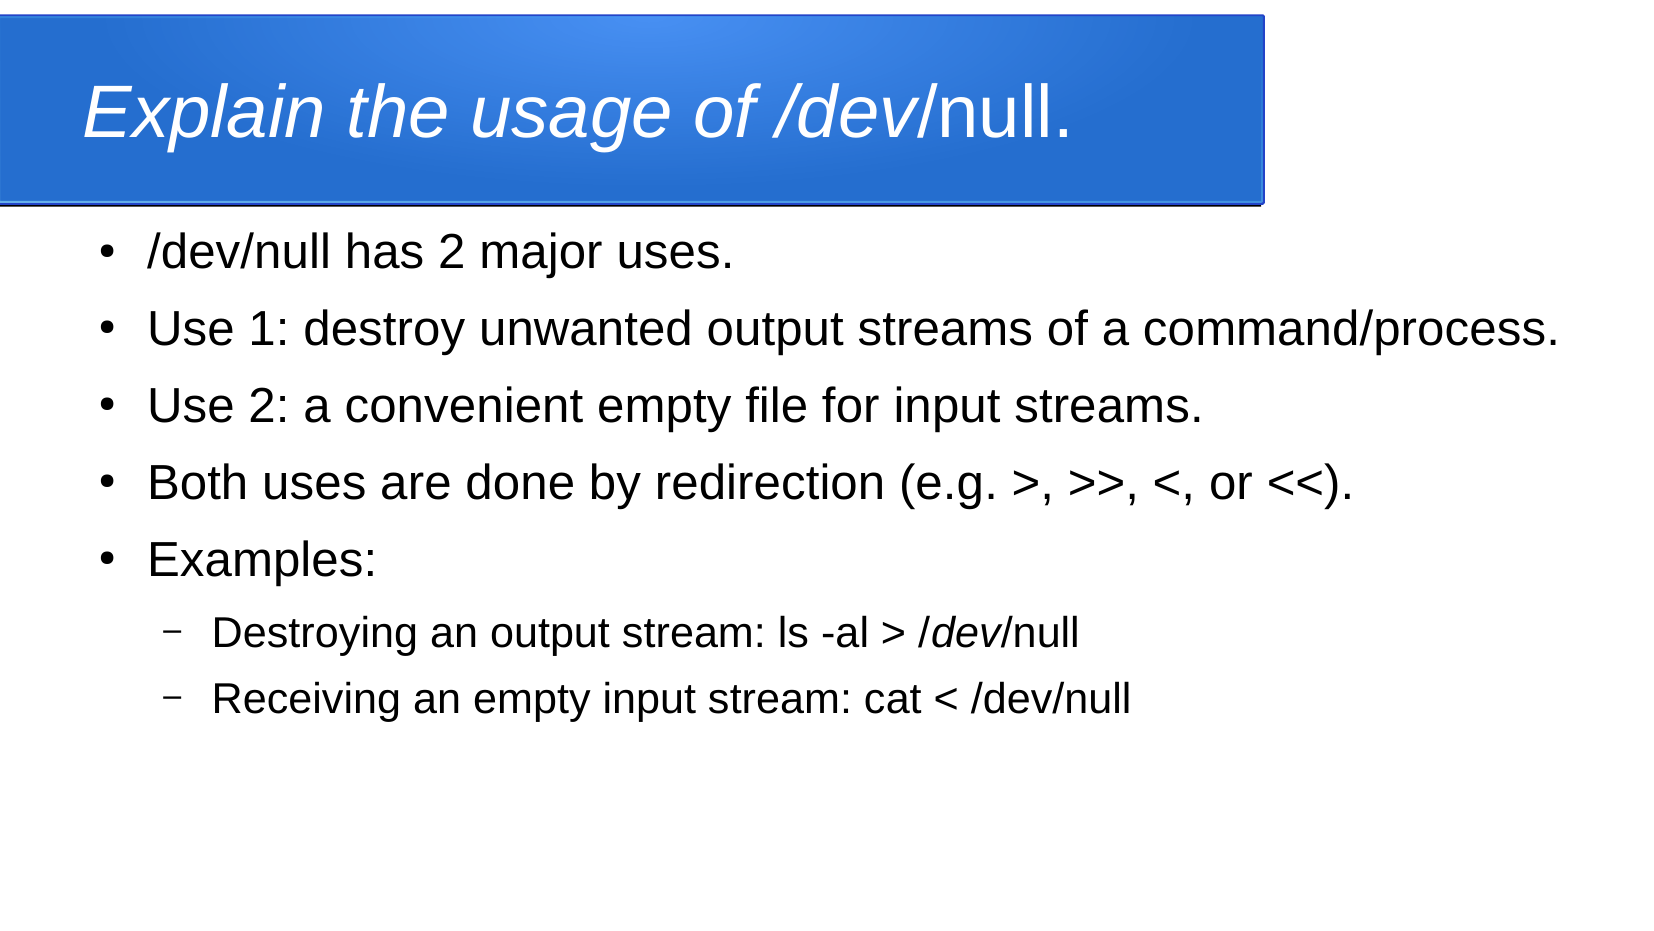

# Explain the usage of /dev/null.
/dev/null has 2 major uses.
Use 1: destroy unwanted output streams of a command/process.
Use 2: a convenient empty file for input streams.
Both uses are done by redirection (e.g. >, >>, <, or <<).
Examples:
Destroying an output stream: ls -al > /dev/null
Receiving an empty input stream: cat < /dev/null